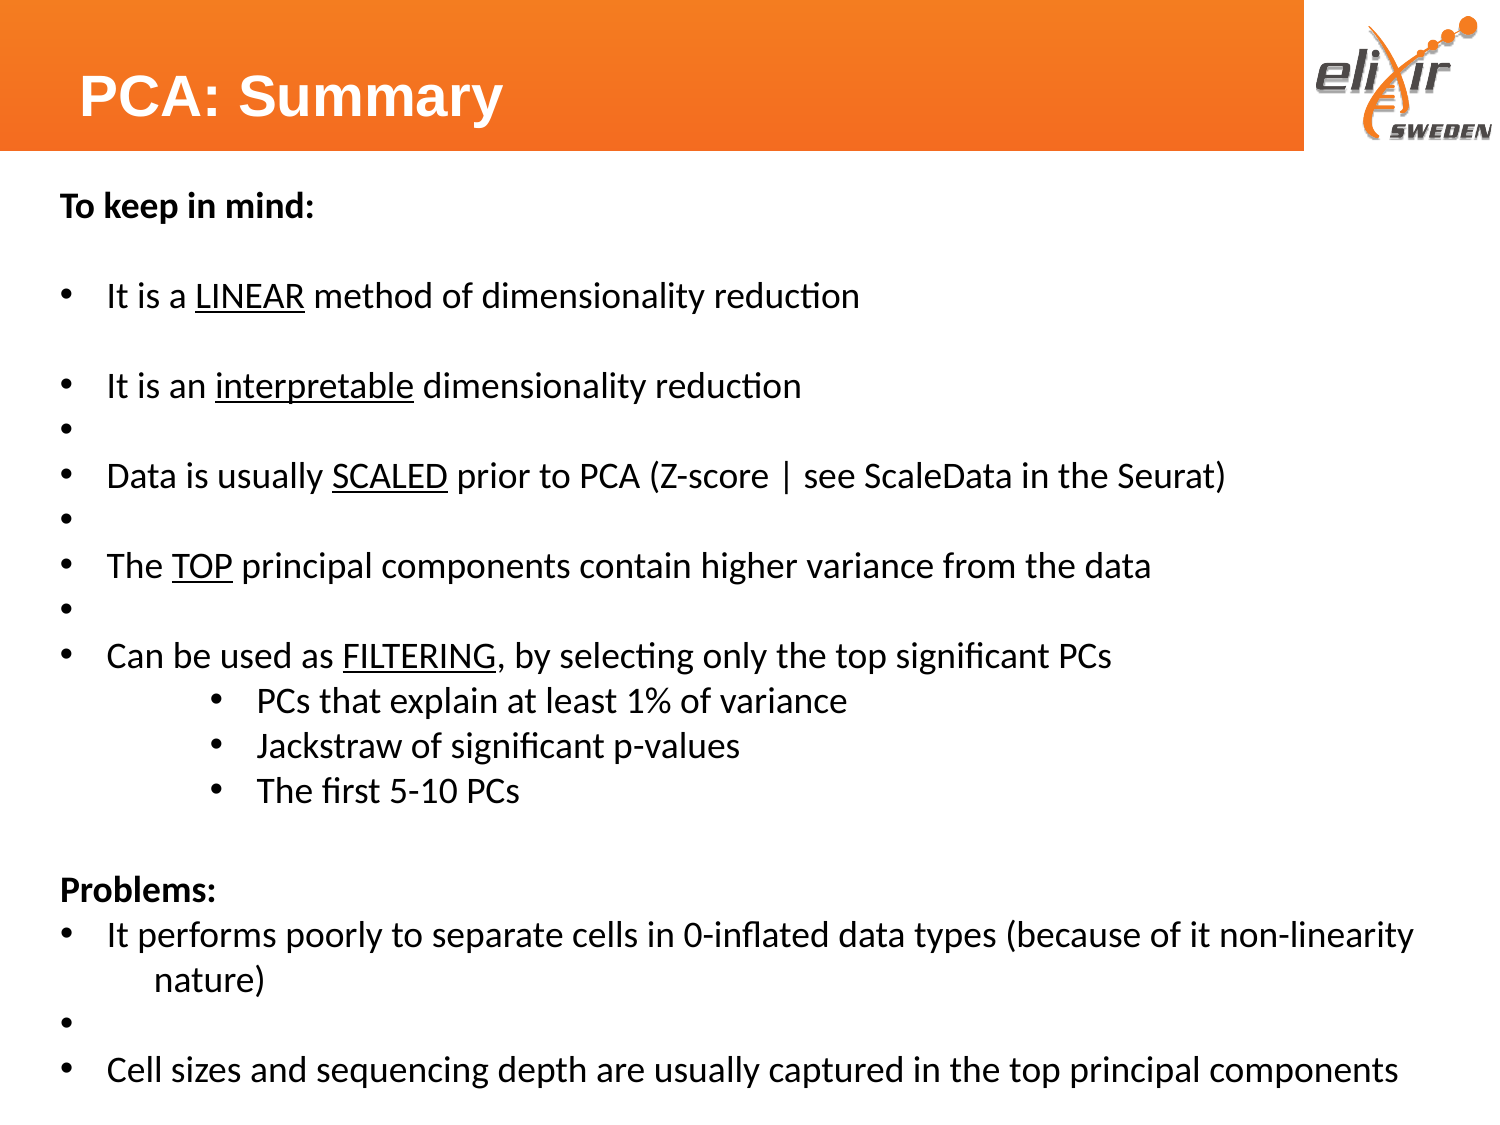

PCA: Summary
To keep in mind:
It is a LINEAR method of dimensionality reduction
It is an interpretable dimensionality reduction
Data is usually SCALED prior to PCA (Z-score | see ScaleData in the Seurat)
The TOP principal components contain higher variance from the data
Can be used as FILTERING, by selecting only the top significant PCs
PCs that explain at least 1% of variance
Jackstraw of significant p-values
The first 5-10 PCs
Problems:
It performs poorly to separate cells in 0-inflated data types (because of it non-linearity nature)
Cell sizes and sequencing depth are usually captured in the top principal components